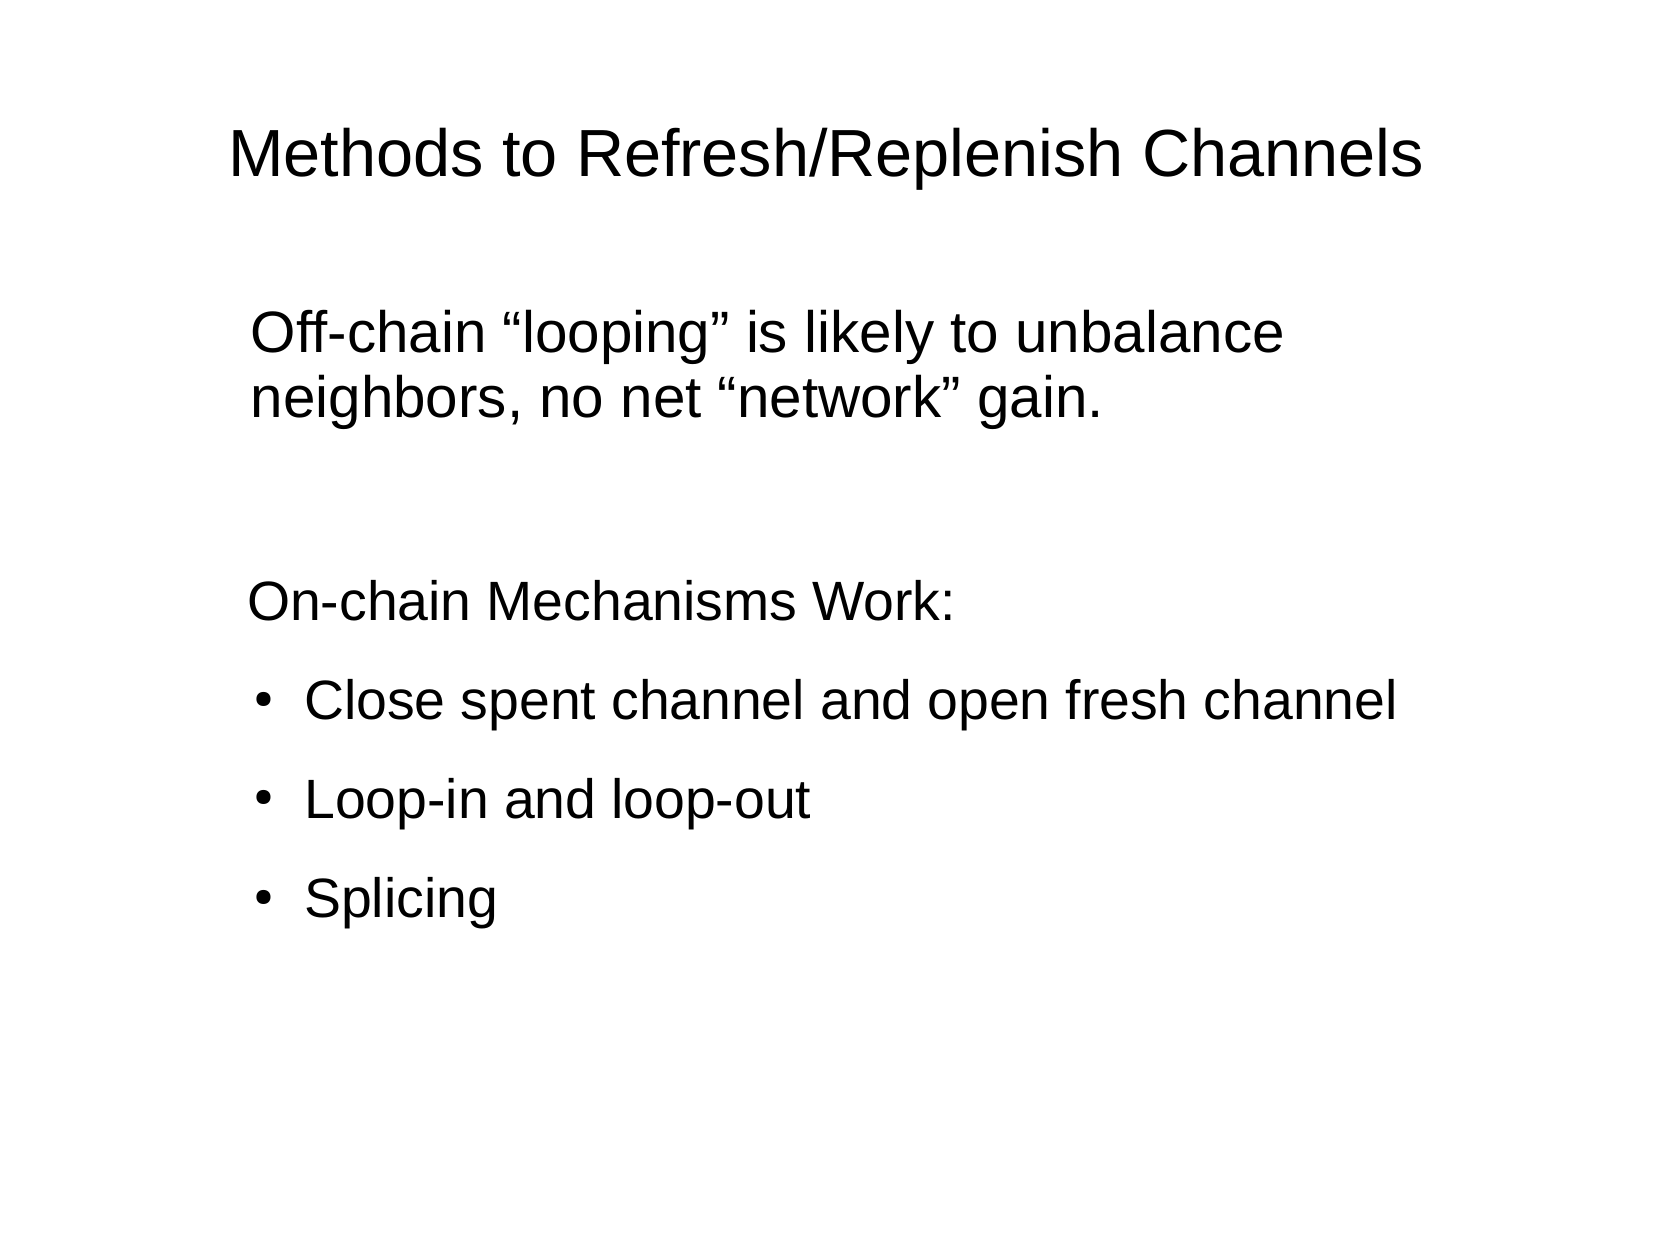

# Methods to Refresh/Replenish Channels
Off-chain “looping” is likely to unbalance neighbors, no net “network” gain.
On-chain Mechanisms Work:
Close spent channel and open fresh channel
Loop-in and loop-out
Splicing